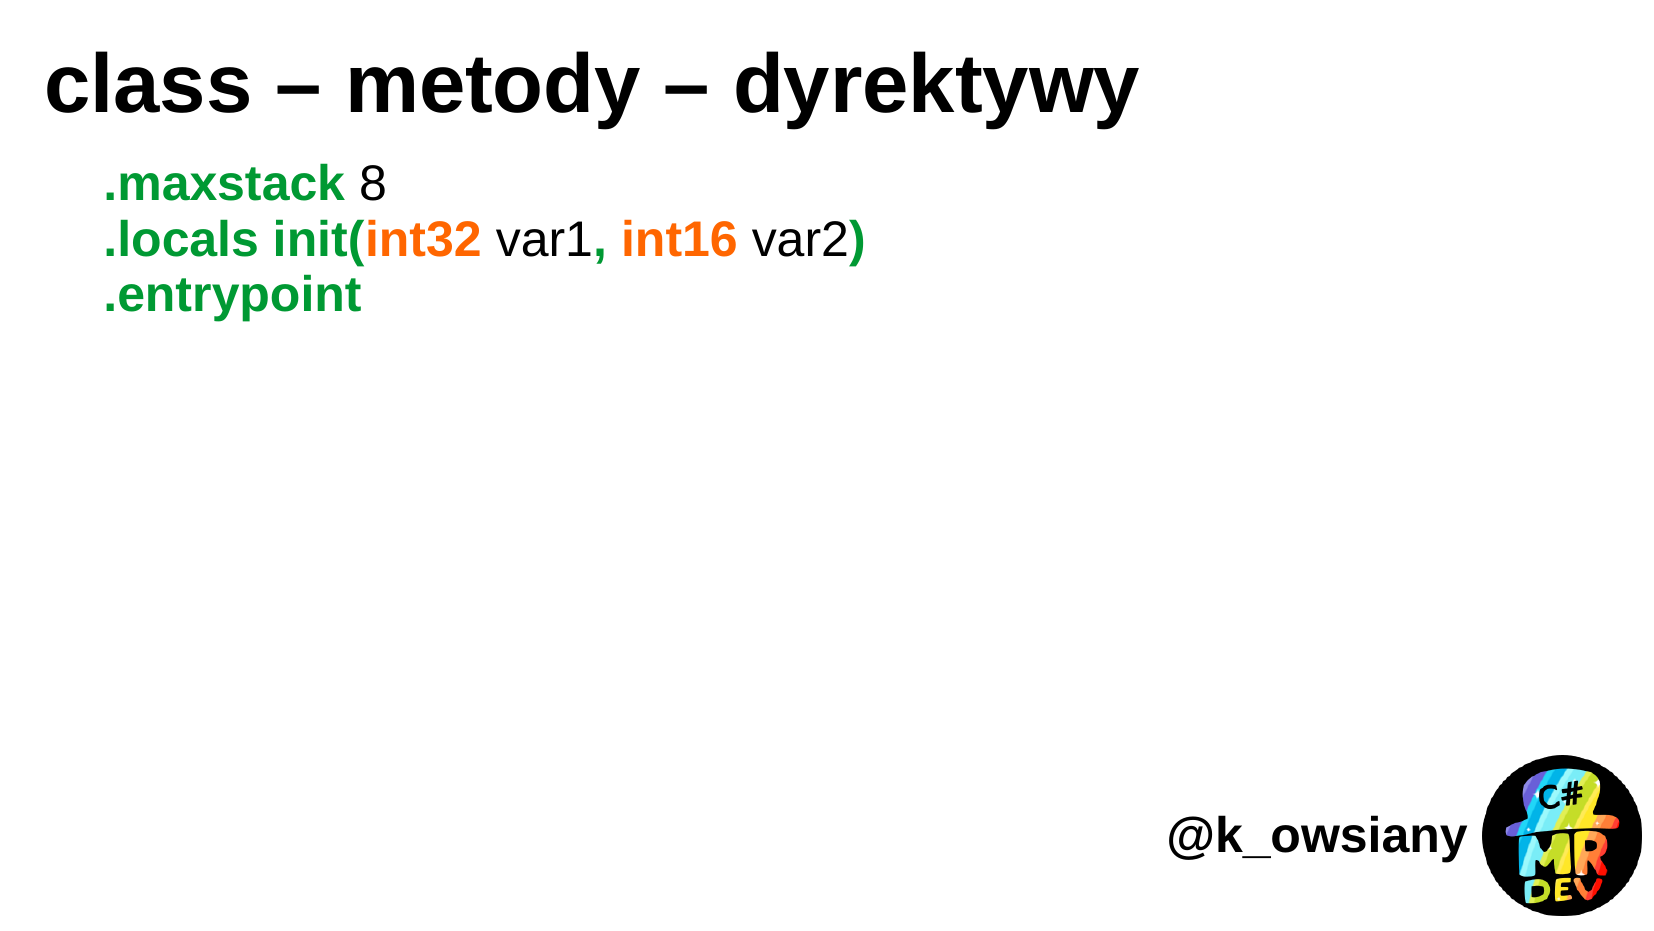

class – metody – dyrektywy
.maxstack 8
.locals init(int32 var1, int16 var2)
.entrypoint